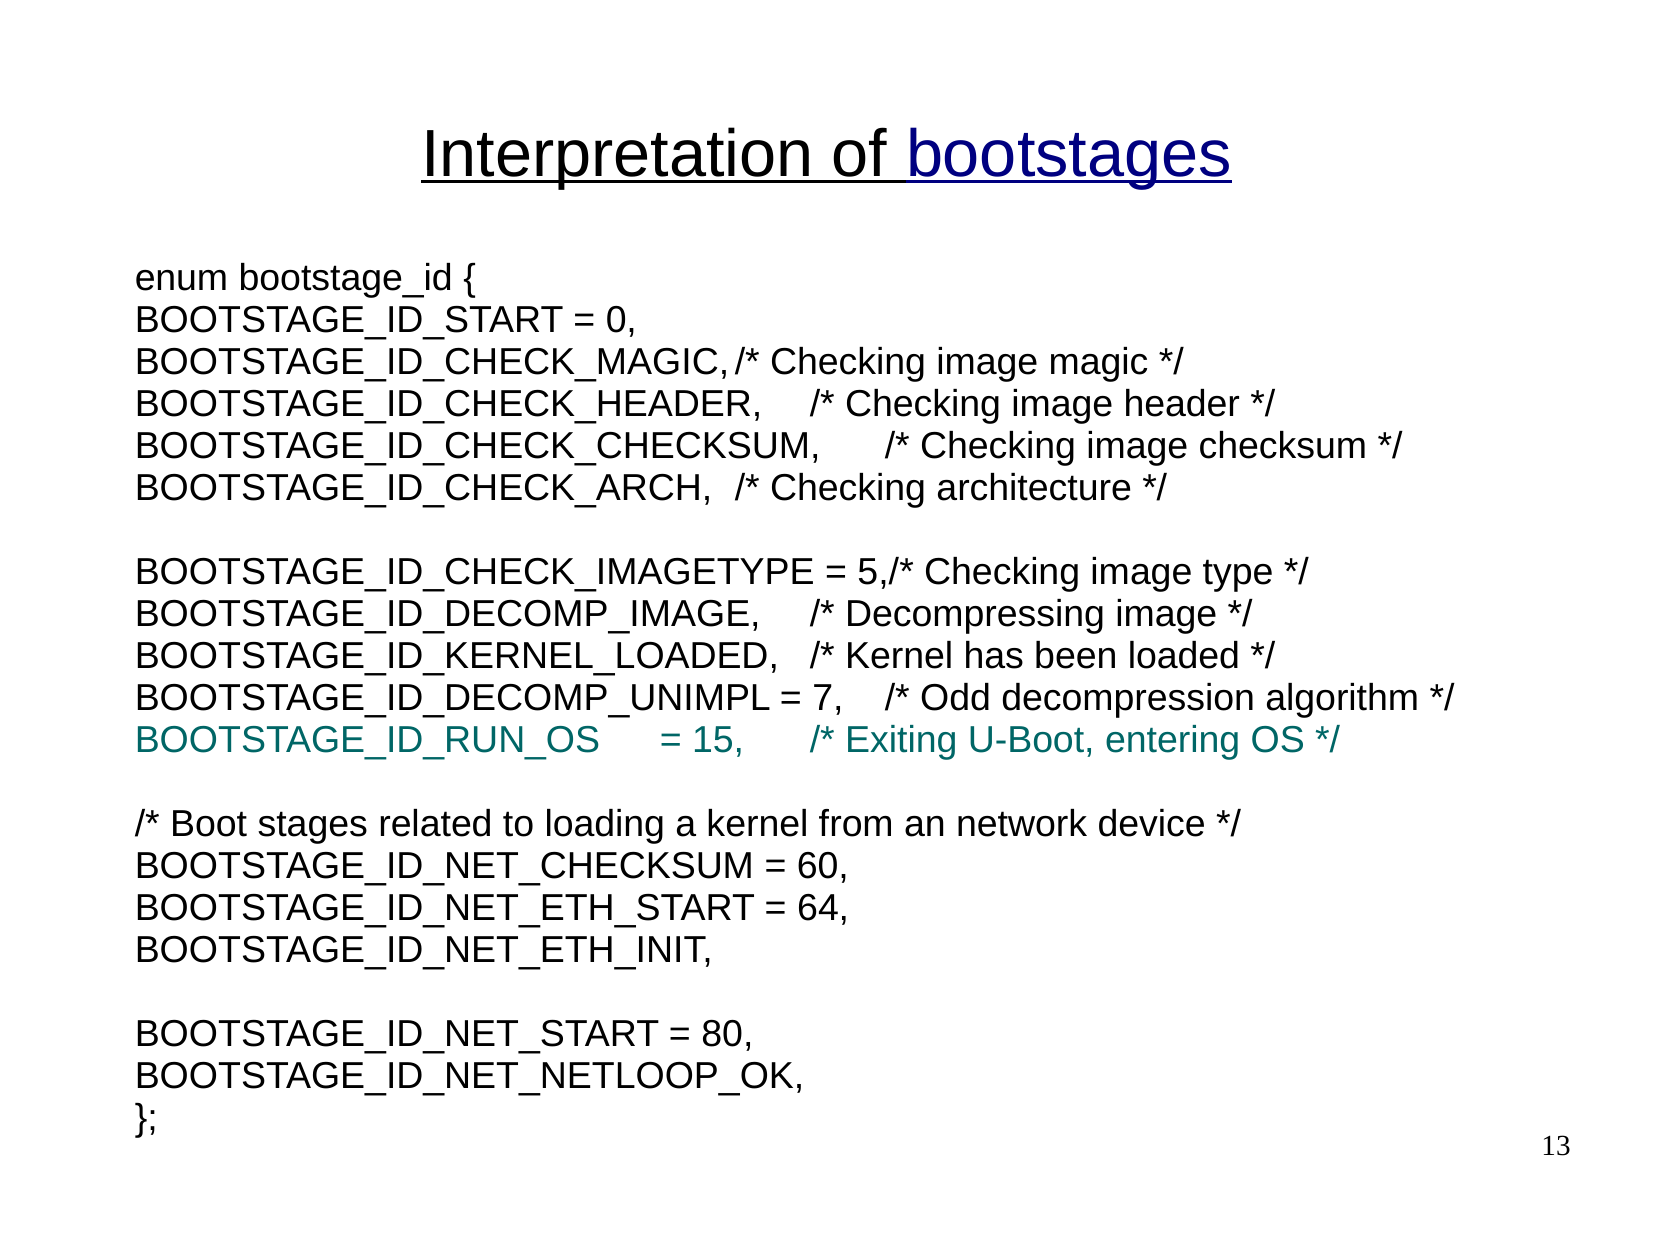

# Interpretation of bootstages
enum bootstage_id {
BOOTSTAGE_ID_START = 0,
BOOTSTAGE_ID_CHECK_MAGIC,	/* Checking image magic */
BOOTSTAGE_ID_CHECK_HEADER,	/* Checking image header */
BOOTSTAGE_ID_CHECK_CHECKSUM,	/* Checking image checksum */
BOOTSTAGE_ID_CHECK_ARCH,	/* Checking architecture */
BOOTSTAGE_ID_CHECK_IMAGETYPE = 5,/* Checking image type */
BOOTSTAGE_ID_DECOMP_IMAGE,	/* Decompressing image */
BOOTSTAGE_ID_KERNEL_LOADED,	/* Kernel has been loaded */
BOOTSTAGE_ID_DECOMP_UNIMPL = 7,	/* Odd decompression algorithm */
BOOTSTAGE_ID_RUN_OS	= 15,	/* Exiting U-Boot, entering OS */
/* Boot stages related to loading a kernel from an network device */
BOOTSTAGE_ID_NET_CHECKSUM = 60,
BOOTSTAGE_ID_NET_ETH_START = 64,
BOOTSTAGE_ID_NET_ETH_INIT,
BOOTSTAGE_ID_NET_START = 80,
BOOTSTAGE_ID_NET_NETLOOP_OK,
};
13